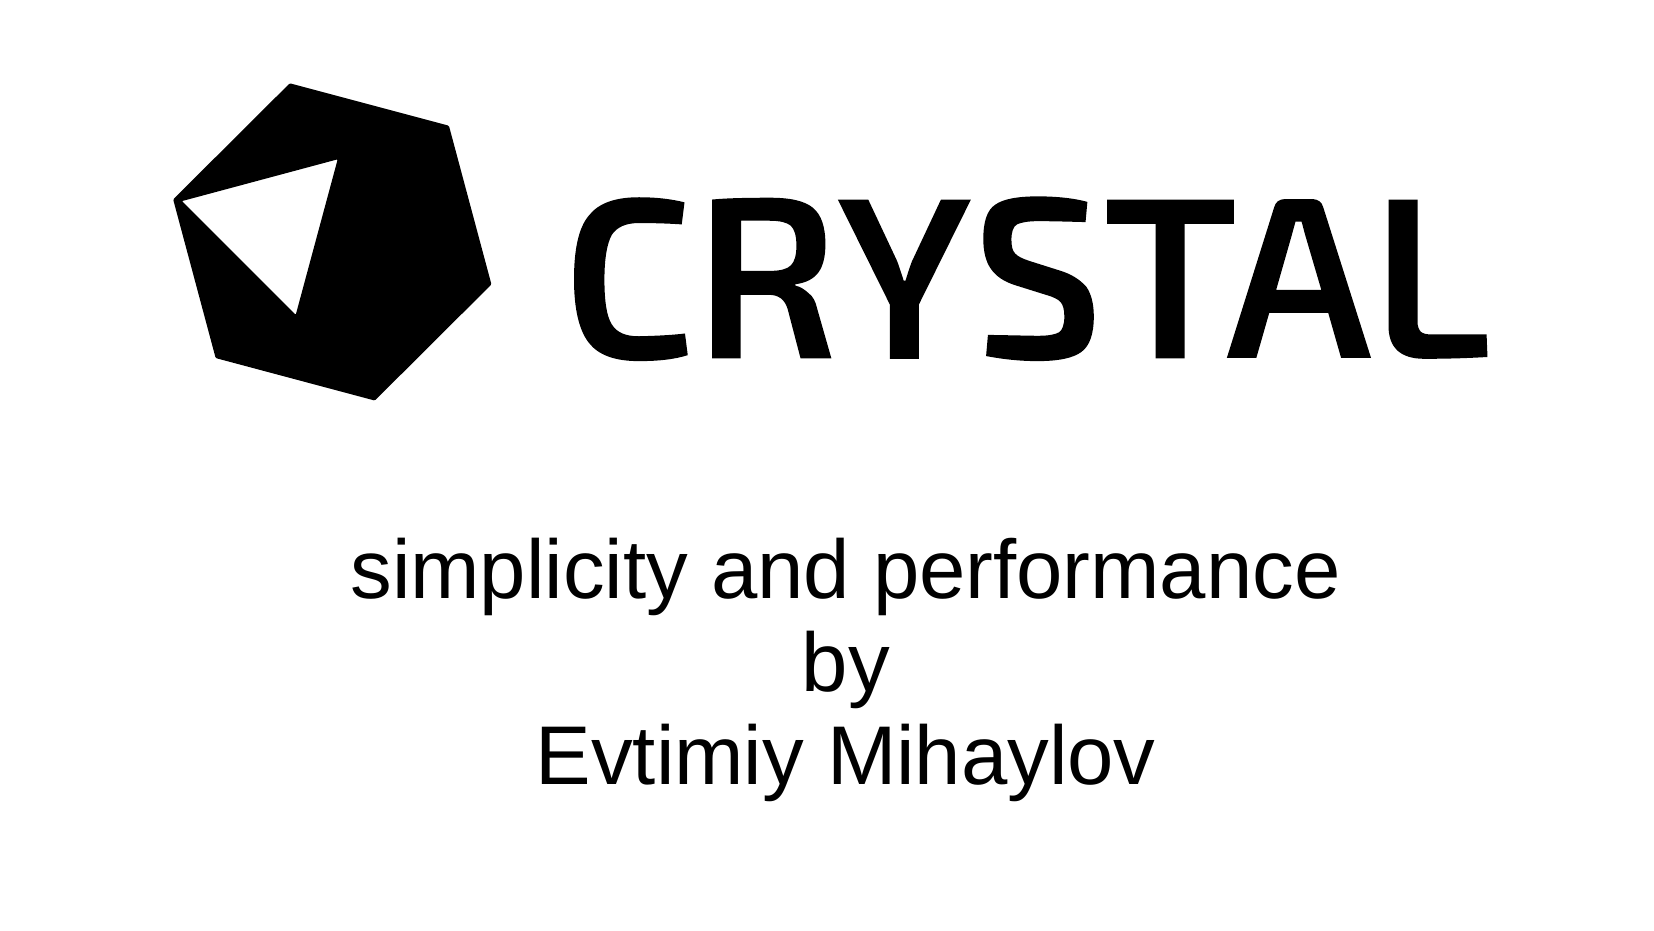

# simplicity and performance by Evtimiy Mihaylov